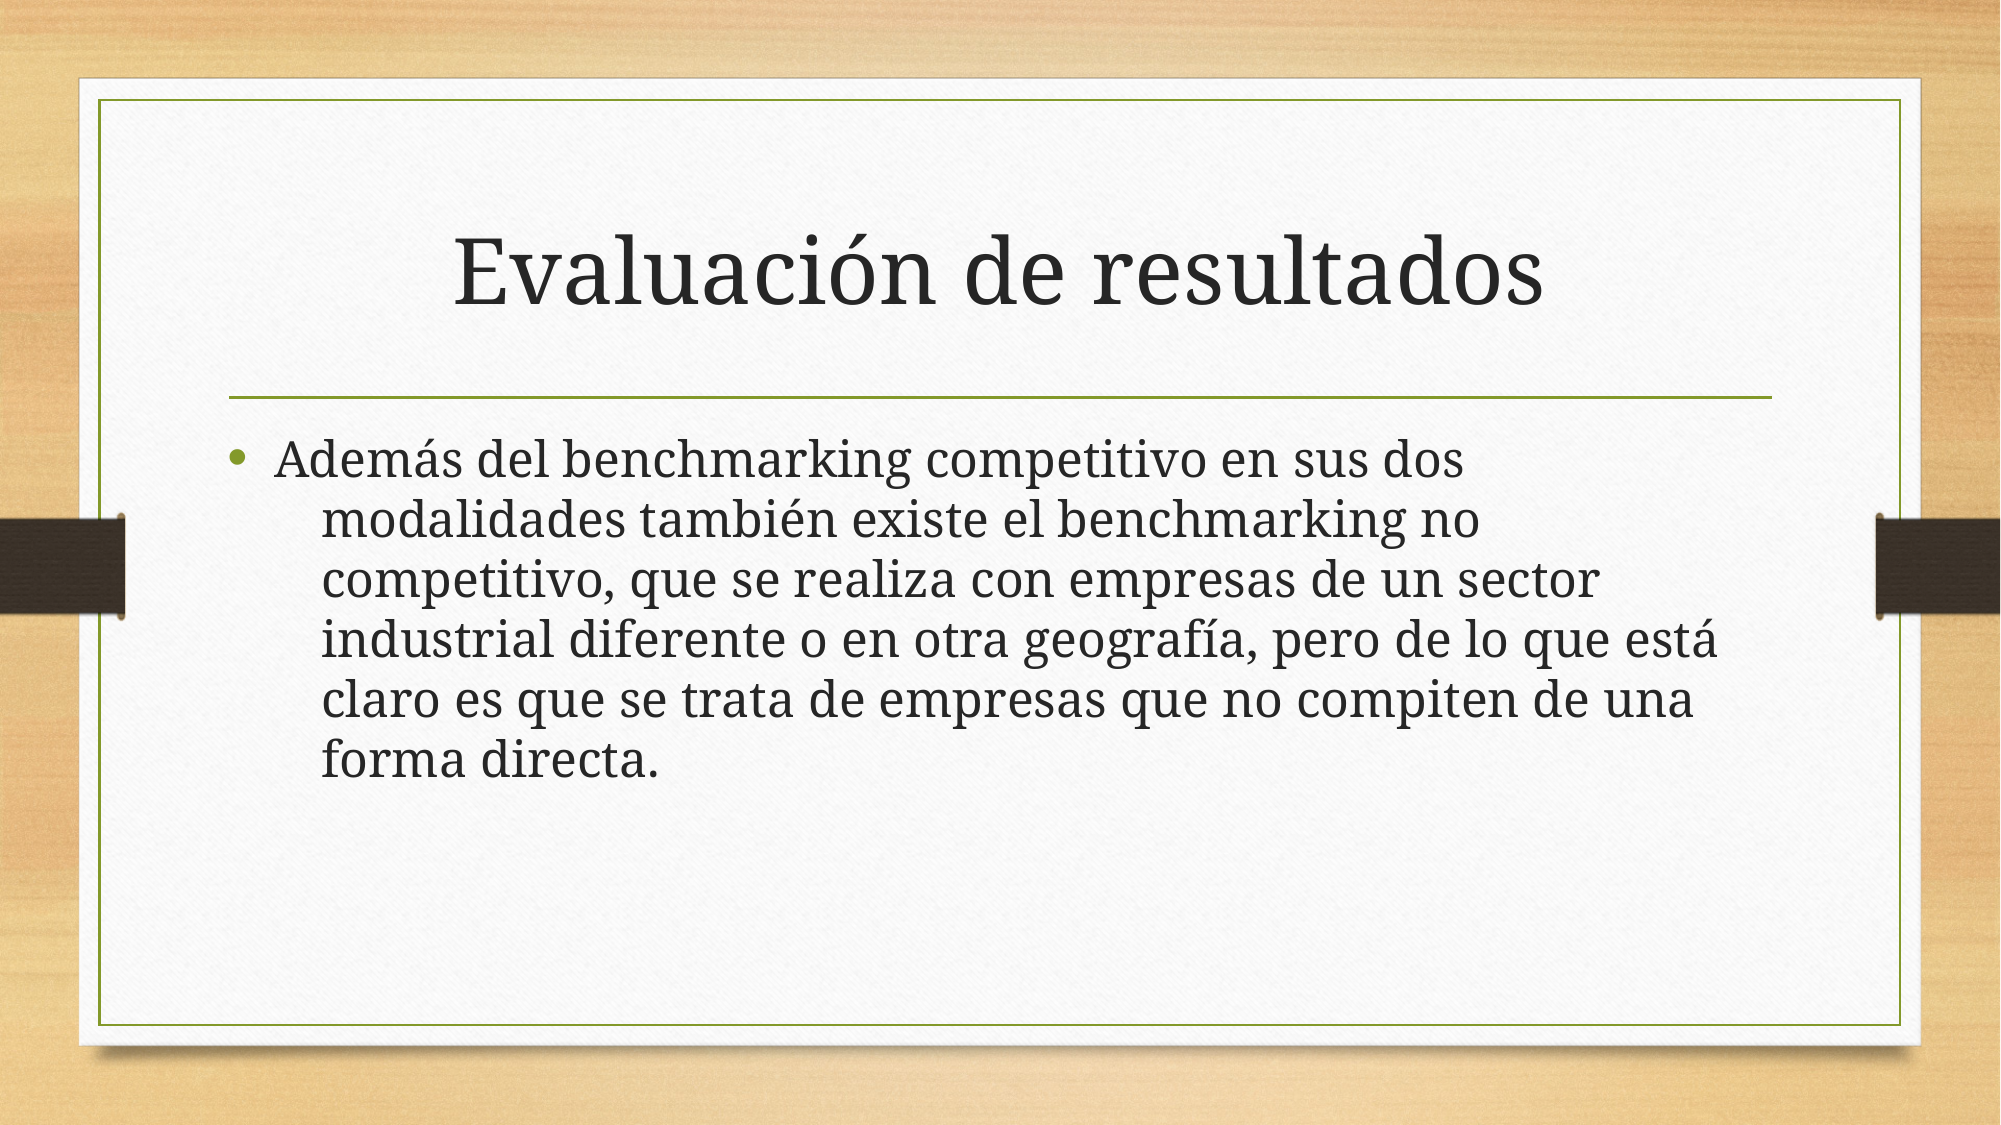

# Evaluación de resultados
Además del benchmarking competitivo en sus dos modalidades también existe el benchmarking no competitivo, que se realiza con empresas de un sector industrial diferente o en otra geografía, pero de lo que está claro es que se trata de empresas que no compiten de una forma directa.